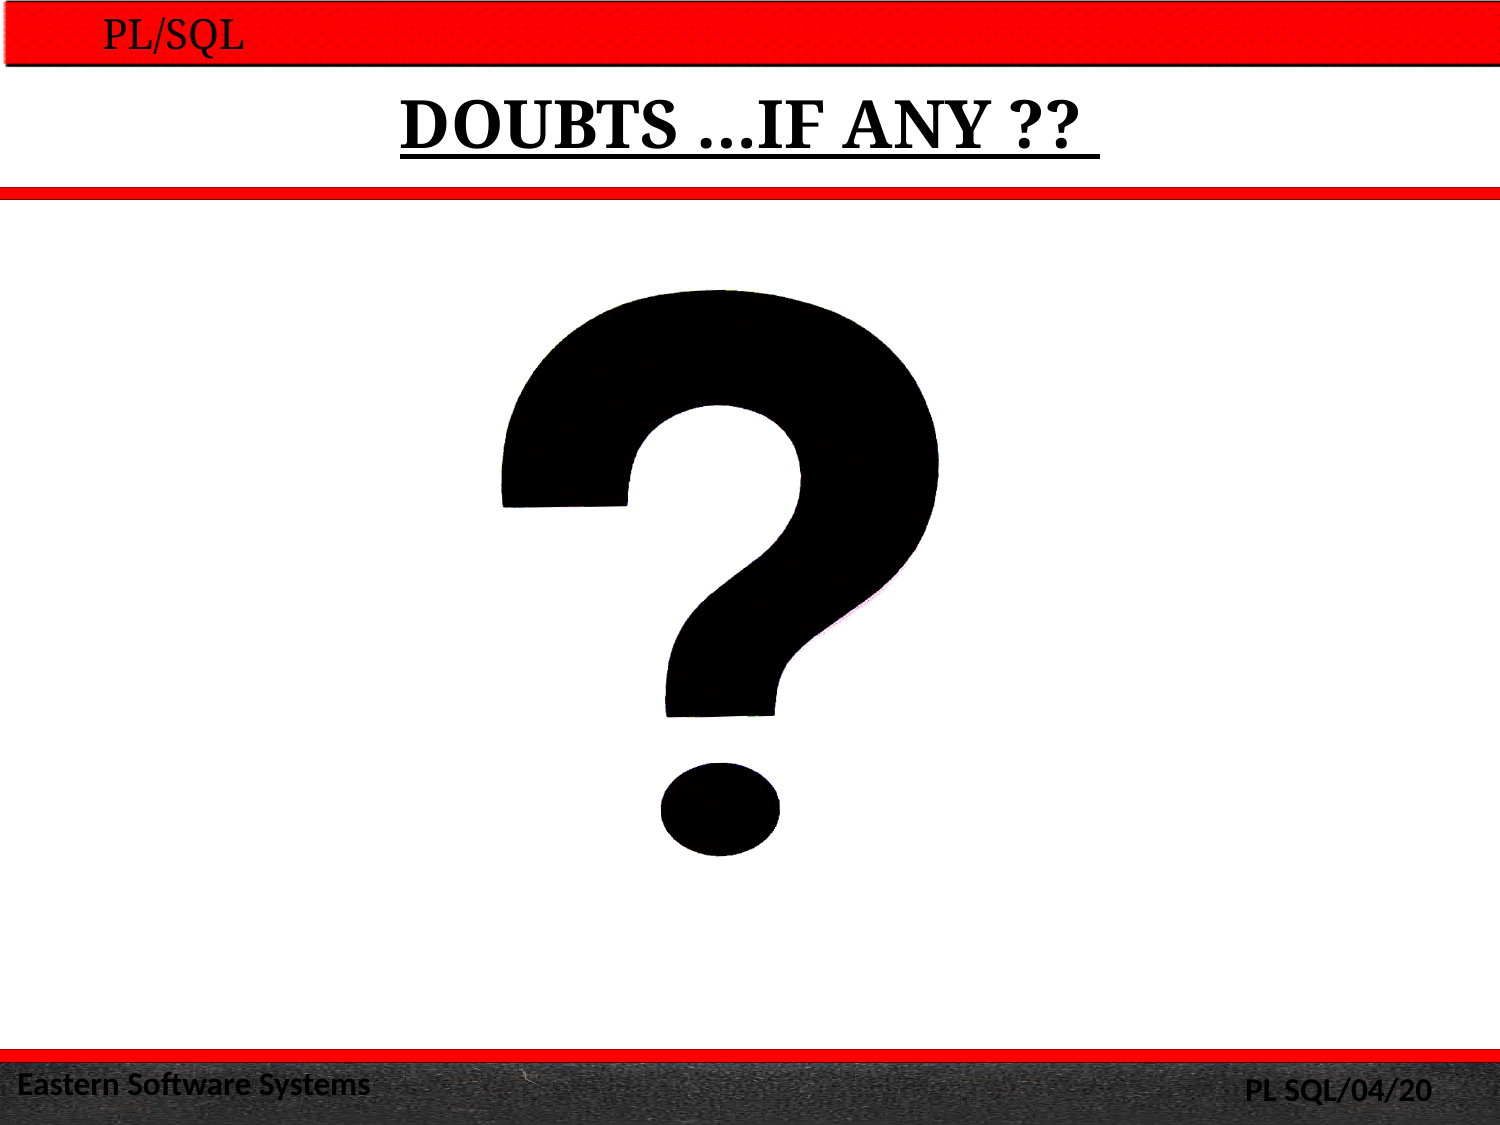

PL/SQL
DOUBTS …IF ANY ??
Eastern Software Systems
				 PL SQL/04/20